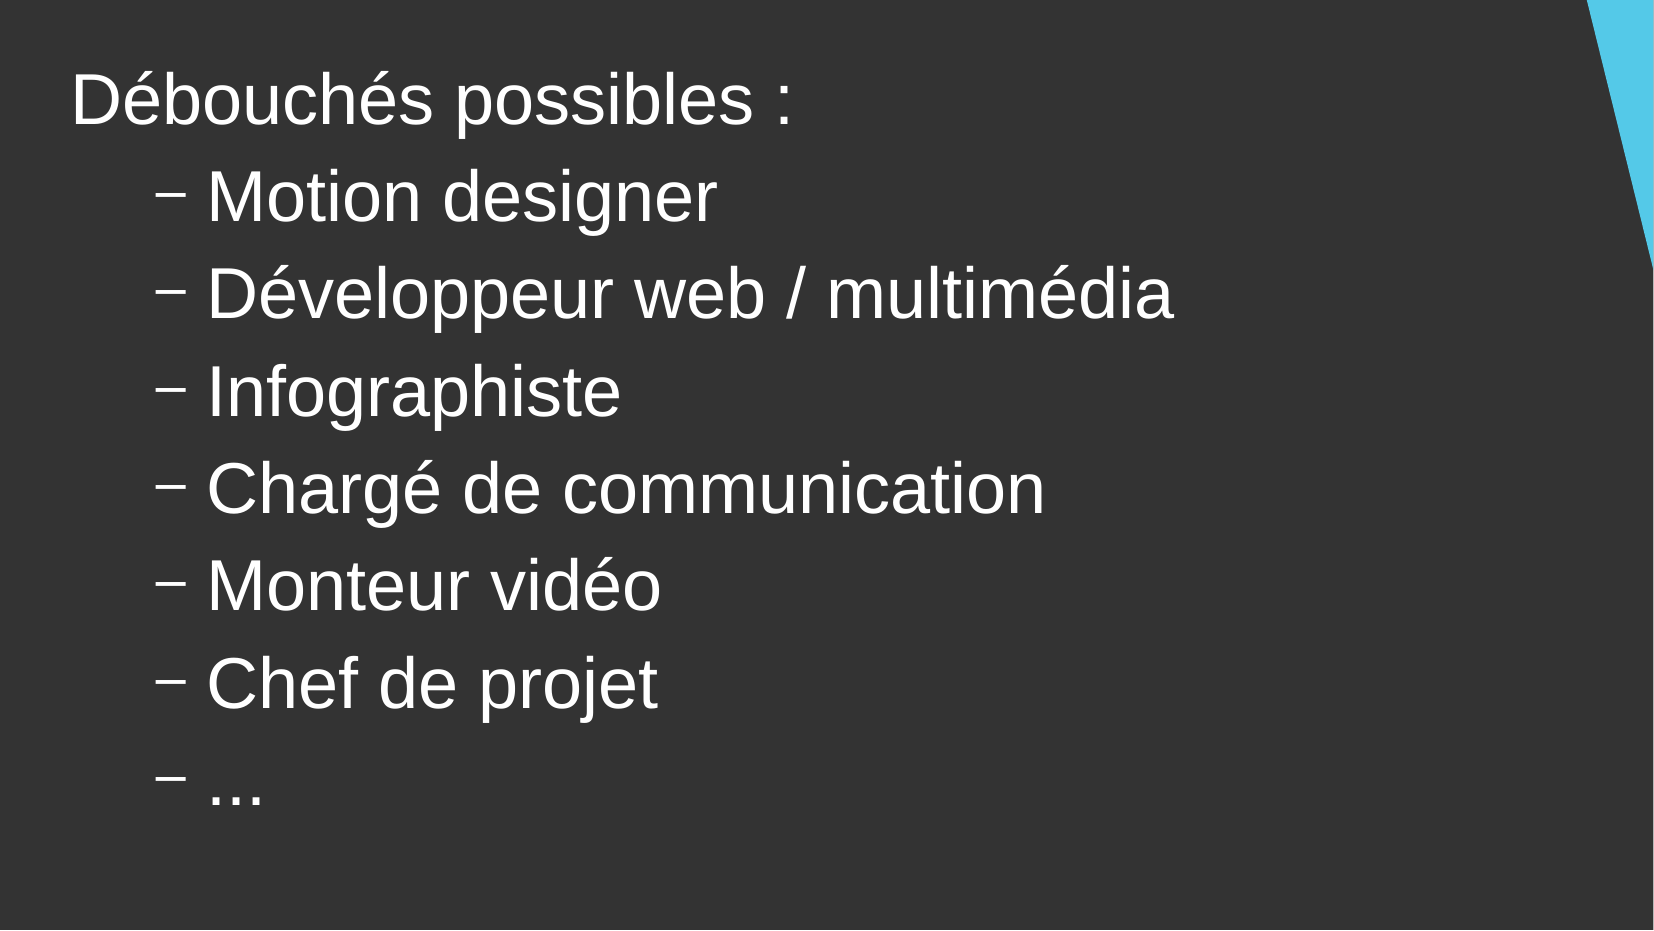

# Débouchés possibles :
Motion designer
Développeur web / multimédia
Infographiste
Chargé de communication
Monteur vidéo
Chef de projet
...